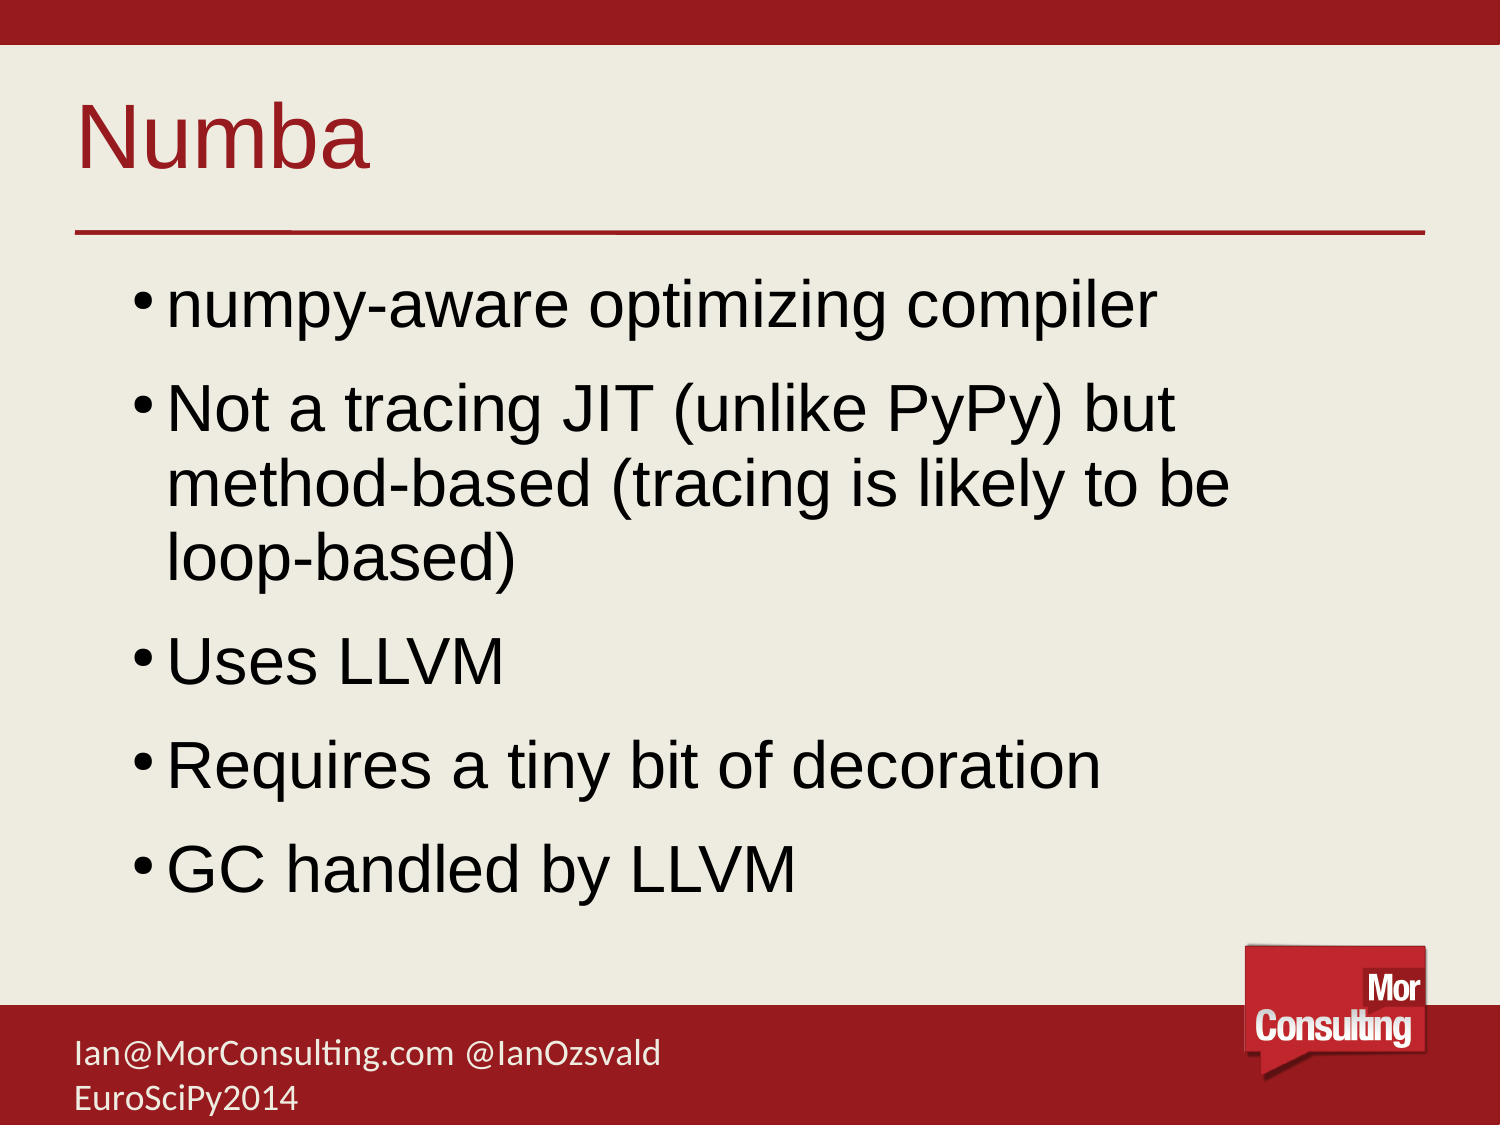

# Numba
numpy-aware optimizing compiler
Not a tracing JIT (unlike PyPy) but method-based (tracing is likely to be loop-based)
Uses LLVM
Requires a tiny bit of decoration
GC handled by LLVM